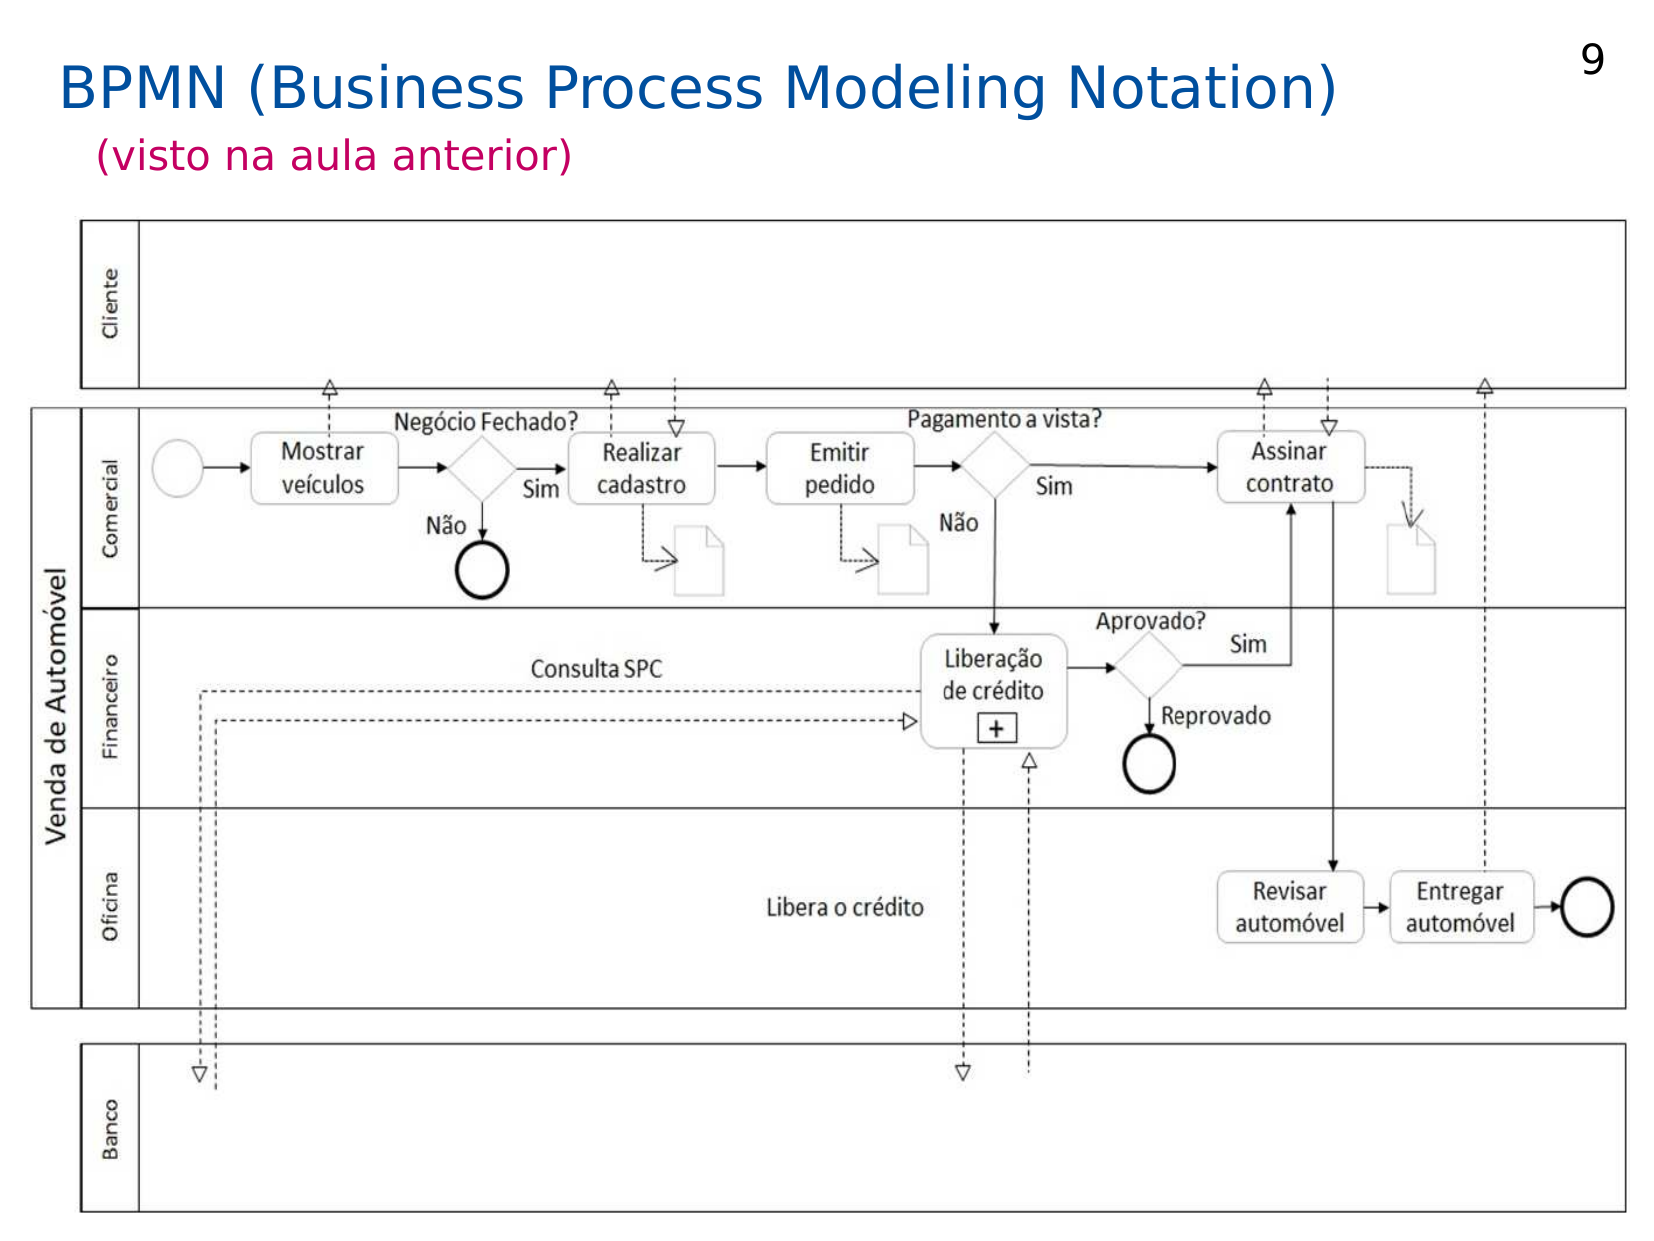

# BPMN (Business Process Modeling Notation)
9
(visto na aula anterior)